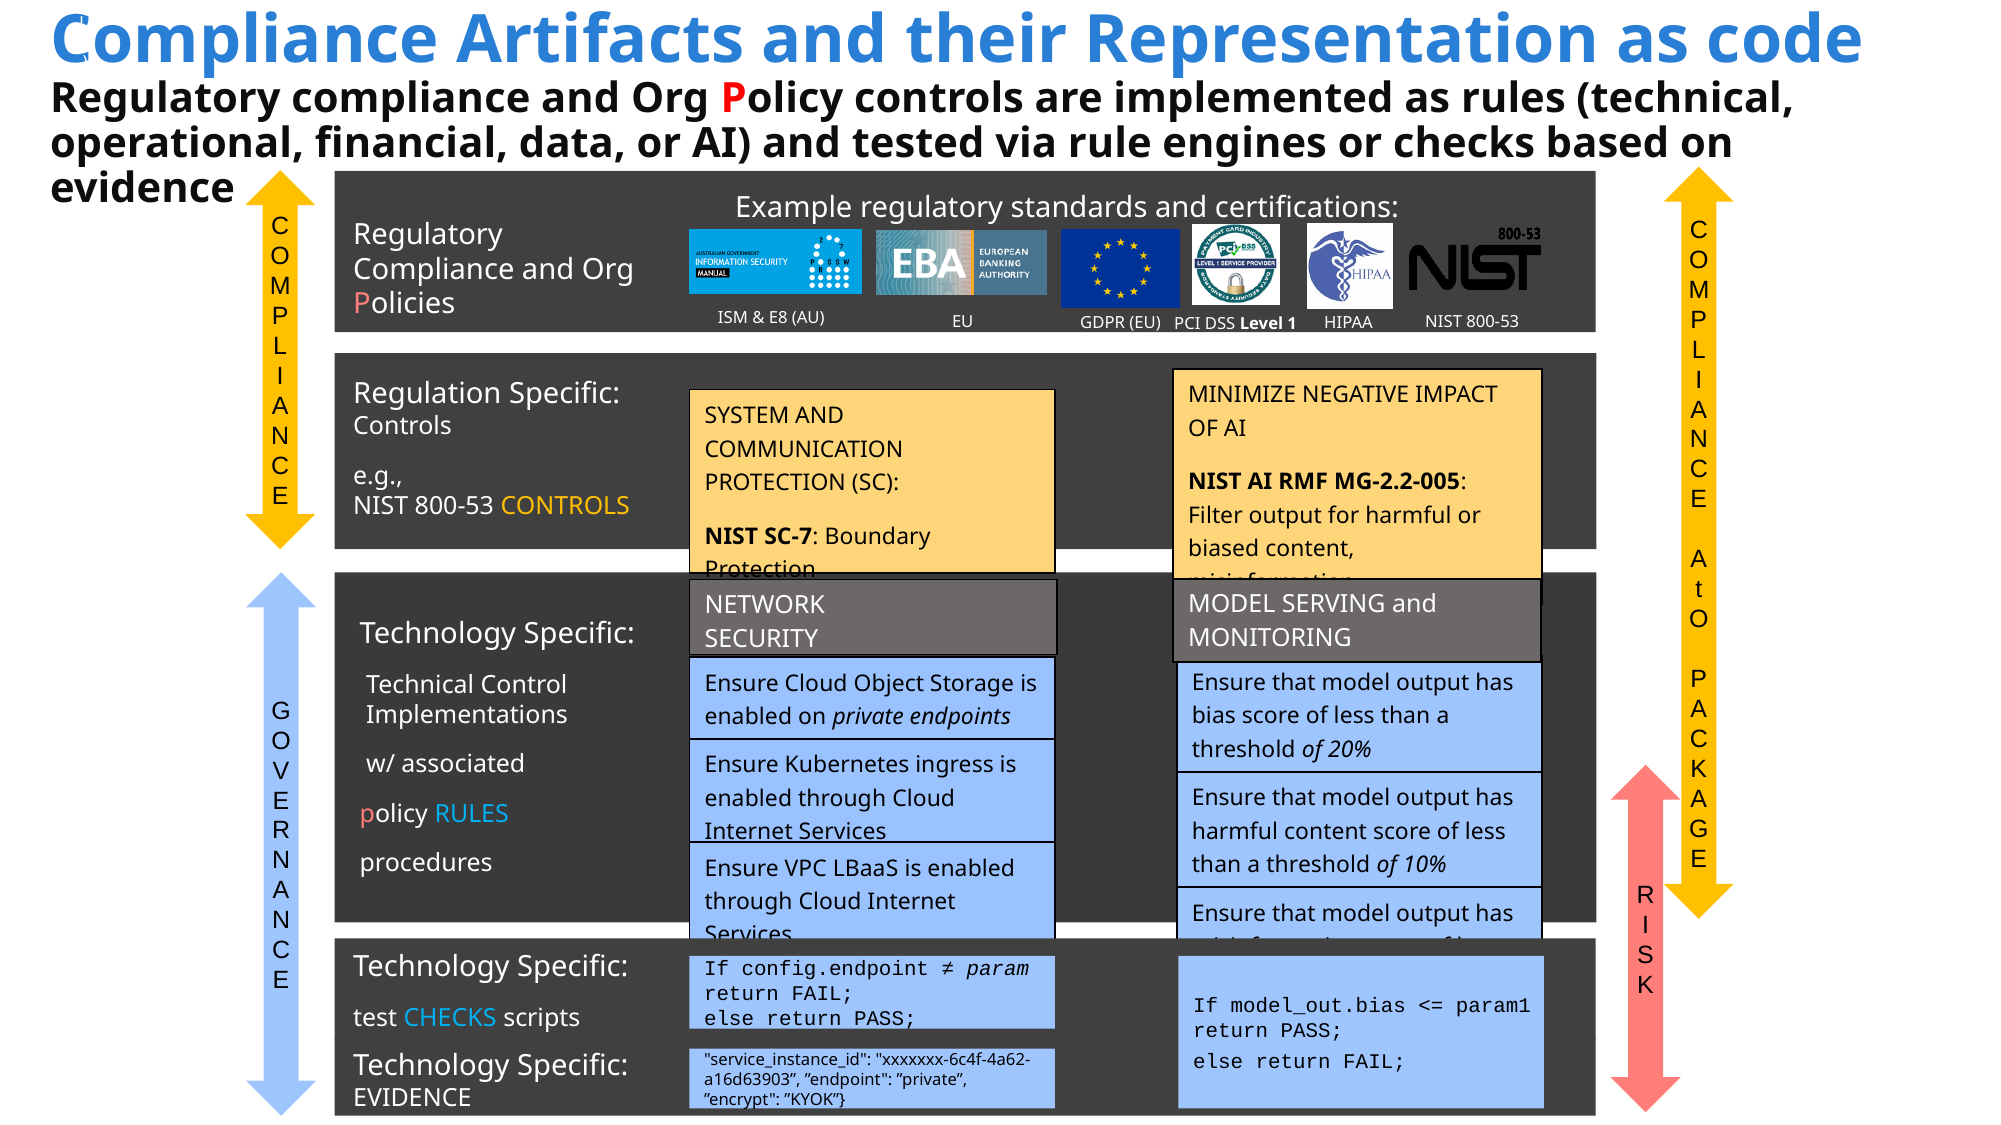

HIPAA (US)
# Compliance Artifacts and their Representation as code Regulatory compliance and Org Policy controls are implemented as rules (technical, operational, financial, data, or AI) and tested via rule engines or checks based on evidence
COMP
L
I
A
NC
E
A
t
O
P
A
C
K
AGE
COMP
L
I
A
NC
E
Example regulatory standards and certifications:
Regulatory Compliance and Org Policies
PCI DSS Level 1
GDPR (EU)
EU
ISM & E8 (AU)
NIST 800-53
HIPAA
| MINIMIZE NEGATIVE IMPACT OF AI NIST AI RMF MG-2.2-005: Filter output for harmful or biased content, misinformation |
| --- |
Regulation Specific: Controls
e.g.,
NIST 800-53 CONTROLS
| SYSTEM AND COMMUNICATION PROTECTION (SC): NIST SC-7: Boundary Protection |
| --- |
GOV
E
RN
A
NC
E
| MODEL SERVING and MONITORING |
| --- |
| NETWORK SECURITY |
| --- |
 Technology Specific:
 Technical Control
 Implementations
 w/ associated
 policy RULES
 procedures
| Ensure that model output has bias score of less than a threshold of 20% |
| --- |
| Ensure that model output has harmful content score of less than a threshold of 10% |
| Ensure that model output has misinformation score of less than a threshold of 10% |
| Ensure Cloud Object Storage is enabled on private endpoints |
| --- |
| Ensure Kubernetes ingress is enabled through Cloud Internet Services |
| Ensure VPC LBaaS is enabled through Cloud Internet Services |
R
I
S
K
Technology Specific:
test CHECKS scripts
If config.endpoint ≠ param return FAIL;
else return PASS;
If model_out.bias <= param1
return PASS;
else return FAIL;
Technology Specific:
EVIDENCE
"service_instance_id": "xxxxxxx-6c4f-4a62-a16d63903”, ”endpoint": ”private”,
”encrypt": ”KYOK”}